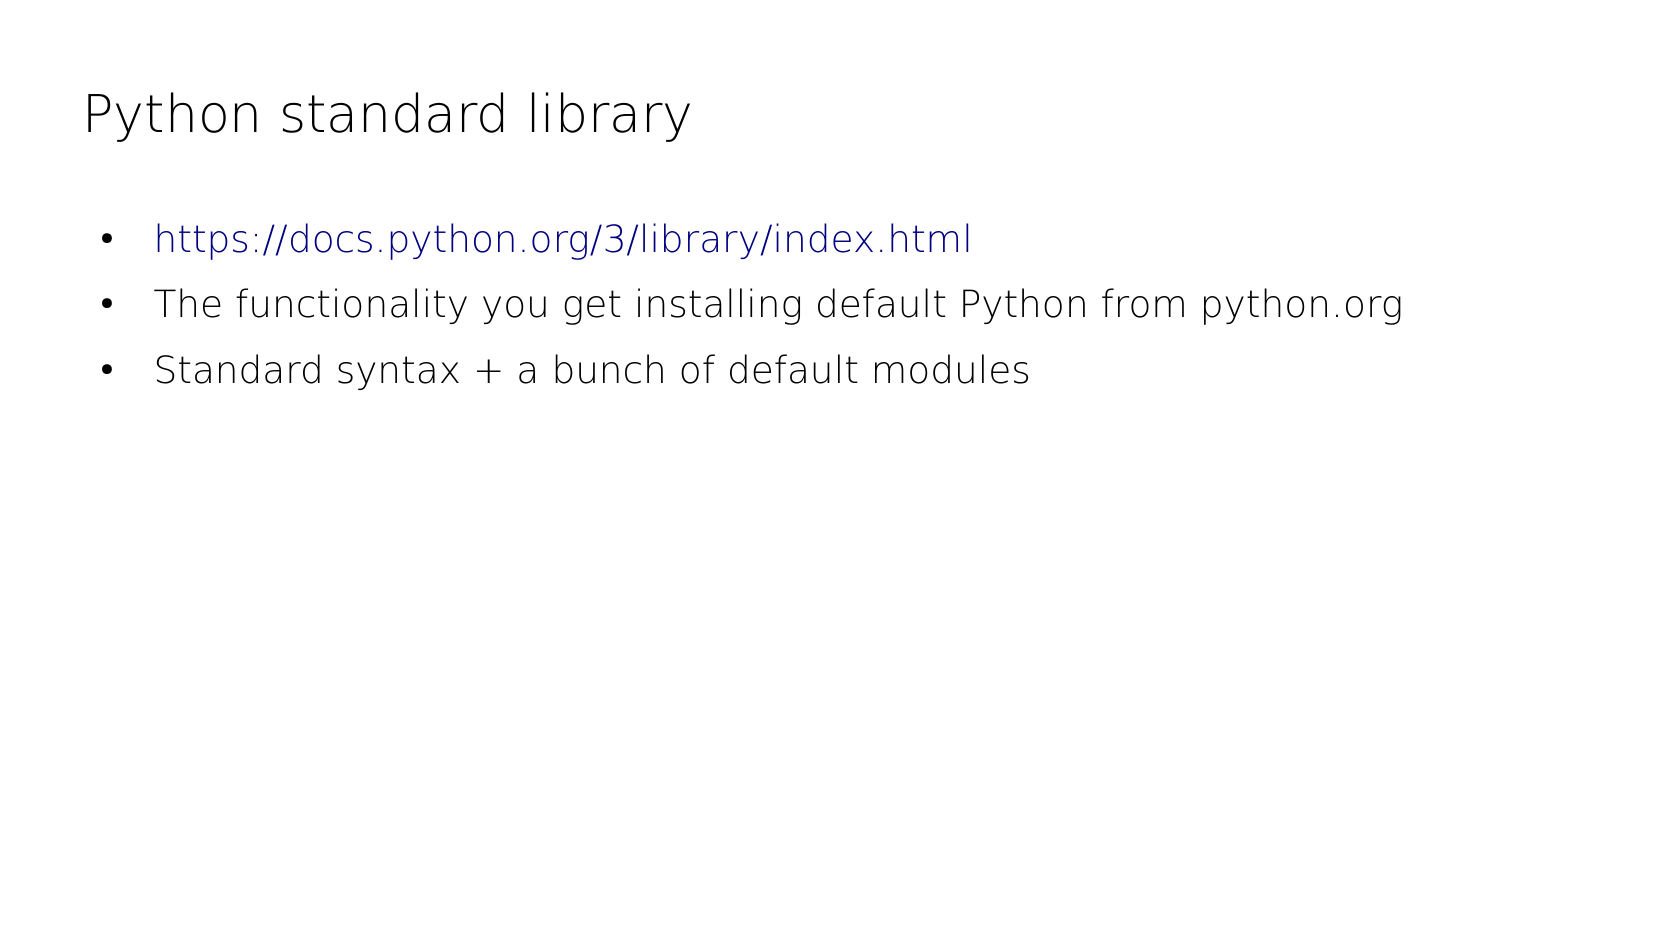

# Python standard library
https://docs.python.org/3/library/index.html
The functionality you get installing default Python from python.org
Standard syntax + a bunch of default modules